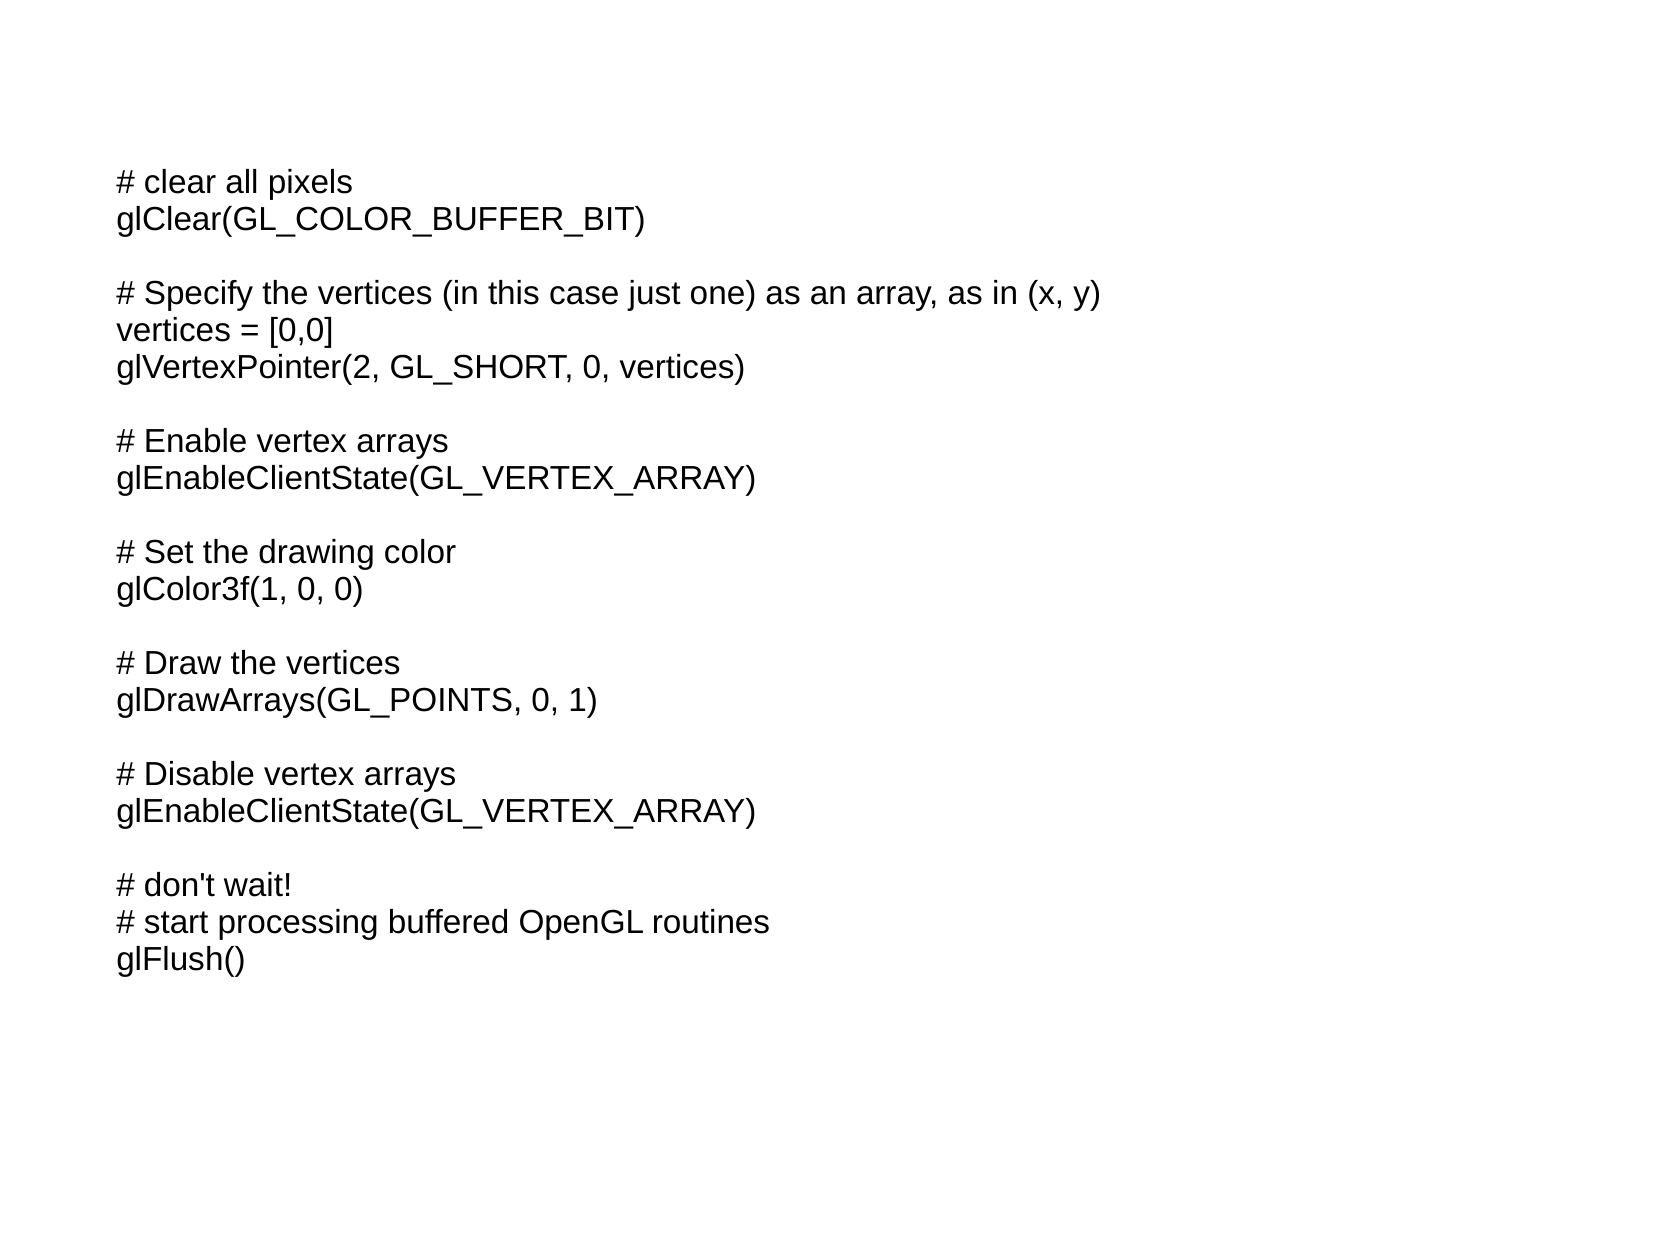

# # clear all pixels
 glClear(GL_COLOR_BUFFER_BIT)
 # Specify the vertices (in this case just one) as an array, as in (x, y)
 vertices = [0,0]
 glVertexPointer(2, GL_SHORT, 0, vertices)
 # Enable vertex arrays
 glEnableClientState(GL_VERTEX_ARRAY)
 # Set the drawing color
 glColor3f(1, 0, 0)
 # Draw the vertices
 glDrawArrays(GL_POINTS, 0, 1)
 # Disable vertex arrays
 glEnableClientState(GL_VERTEX_ARRAY)
 # don't wait!
 # start processing buffered OpenGL routines
 glFlush()